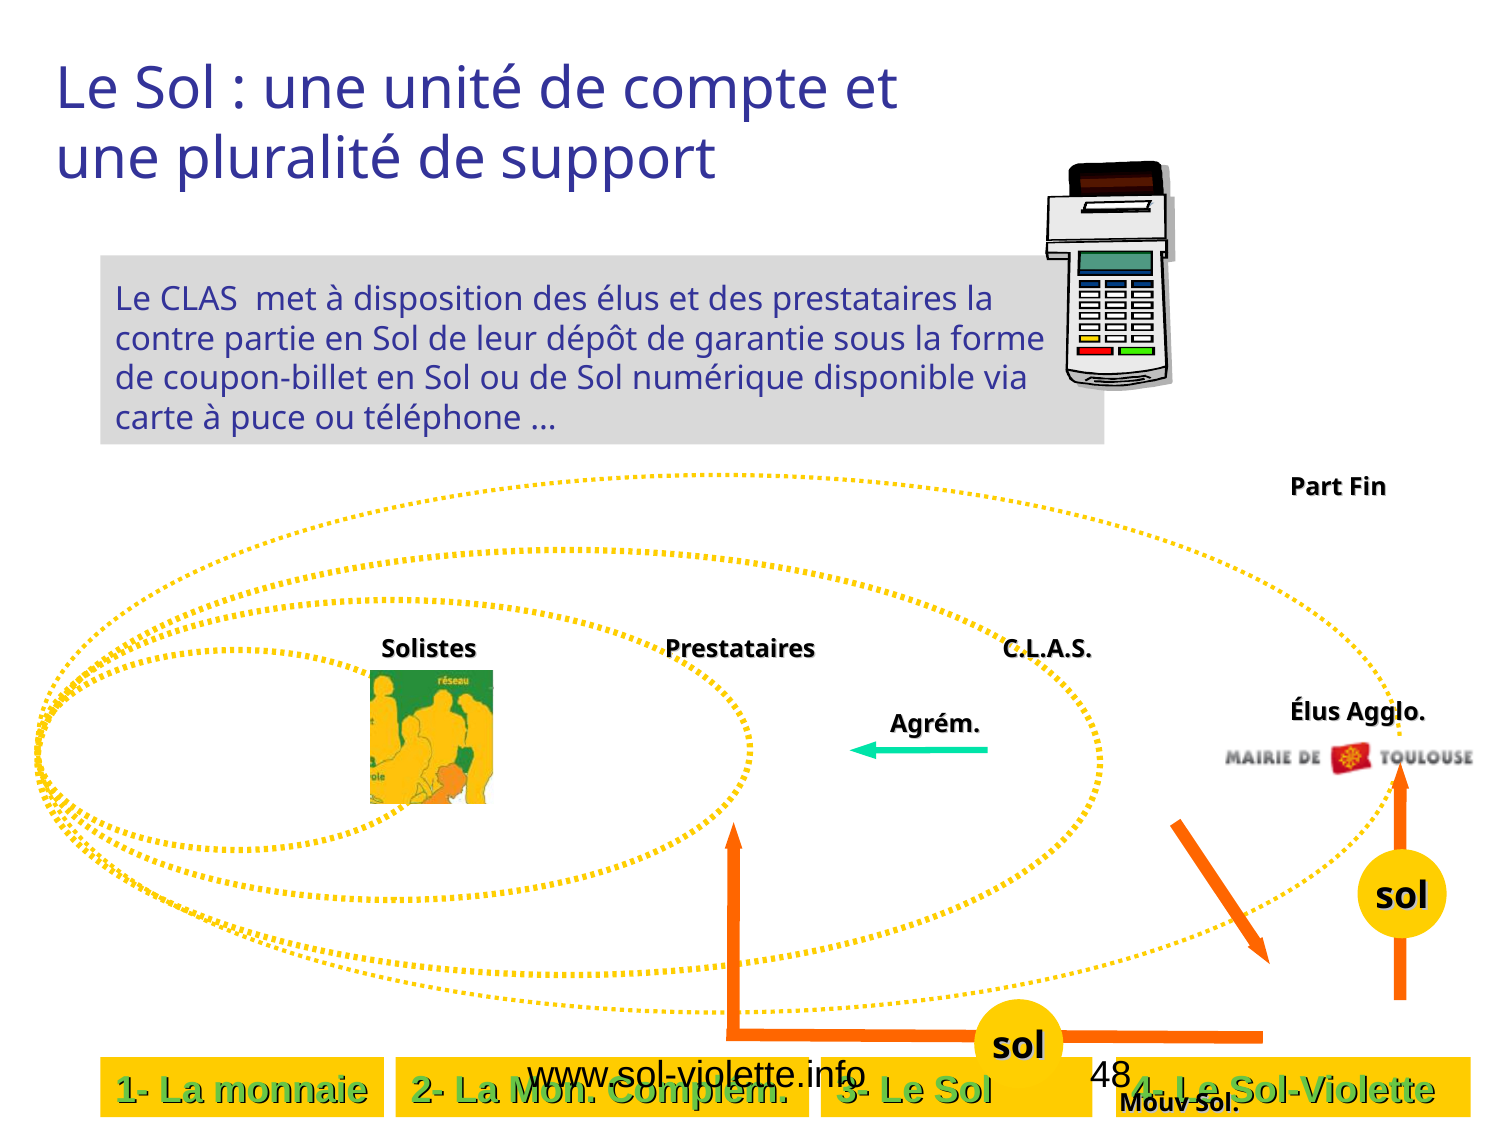

Le Sol : une unité de compte et
une pluralité de support
Le CLAS met à disposition des élus et des prestataires la contre partie en Sol de leur dépôt de garantie sous la forme de coupon-billet en Sol ou de Sol numérique disponible via carte à puce ou téléphone …
Part Fin
Solistes
Prestataires
C.L.A.S.
Élus Agglo.
Agrém.
sol
sol
www.sol-violette.info
Mouv Sol.